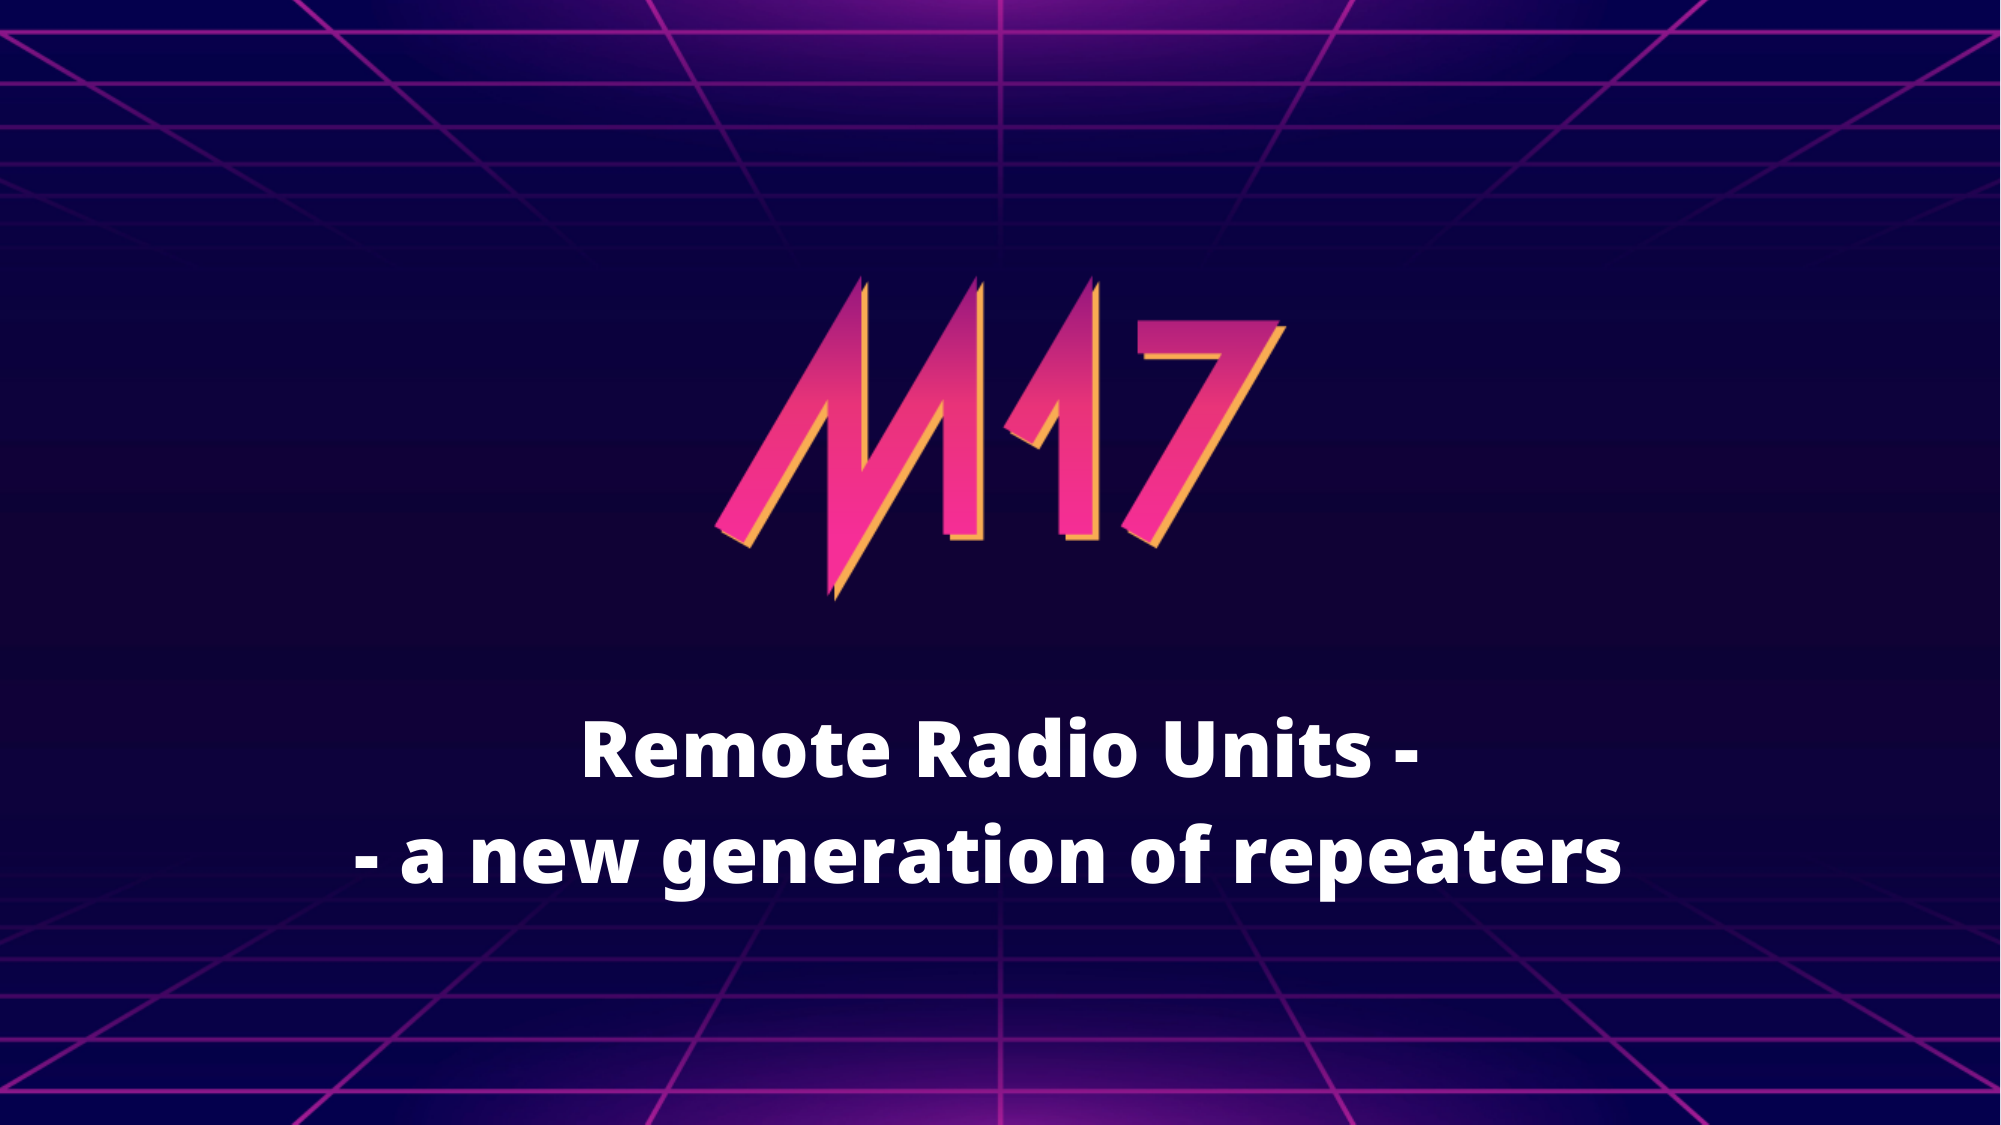

Remote Radio Units -
- a new generation of repeaters